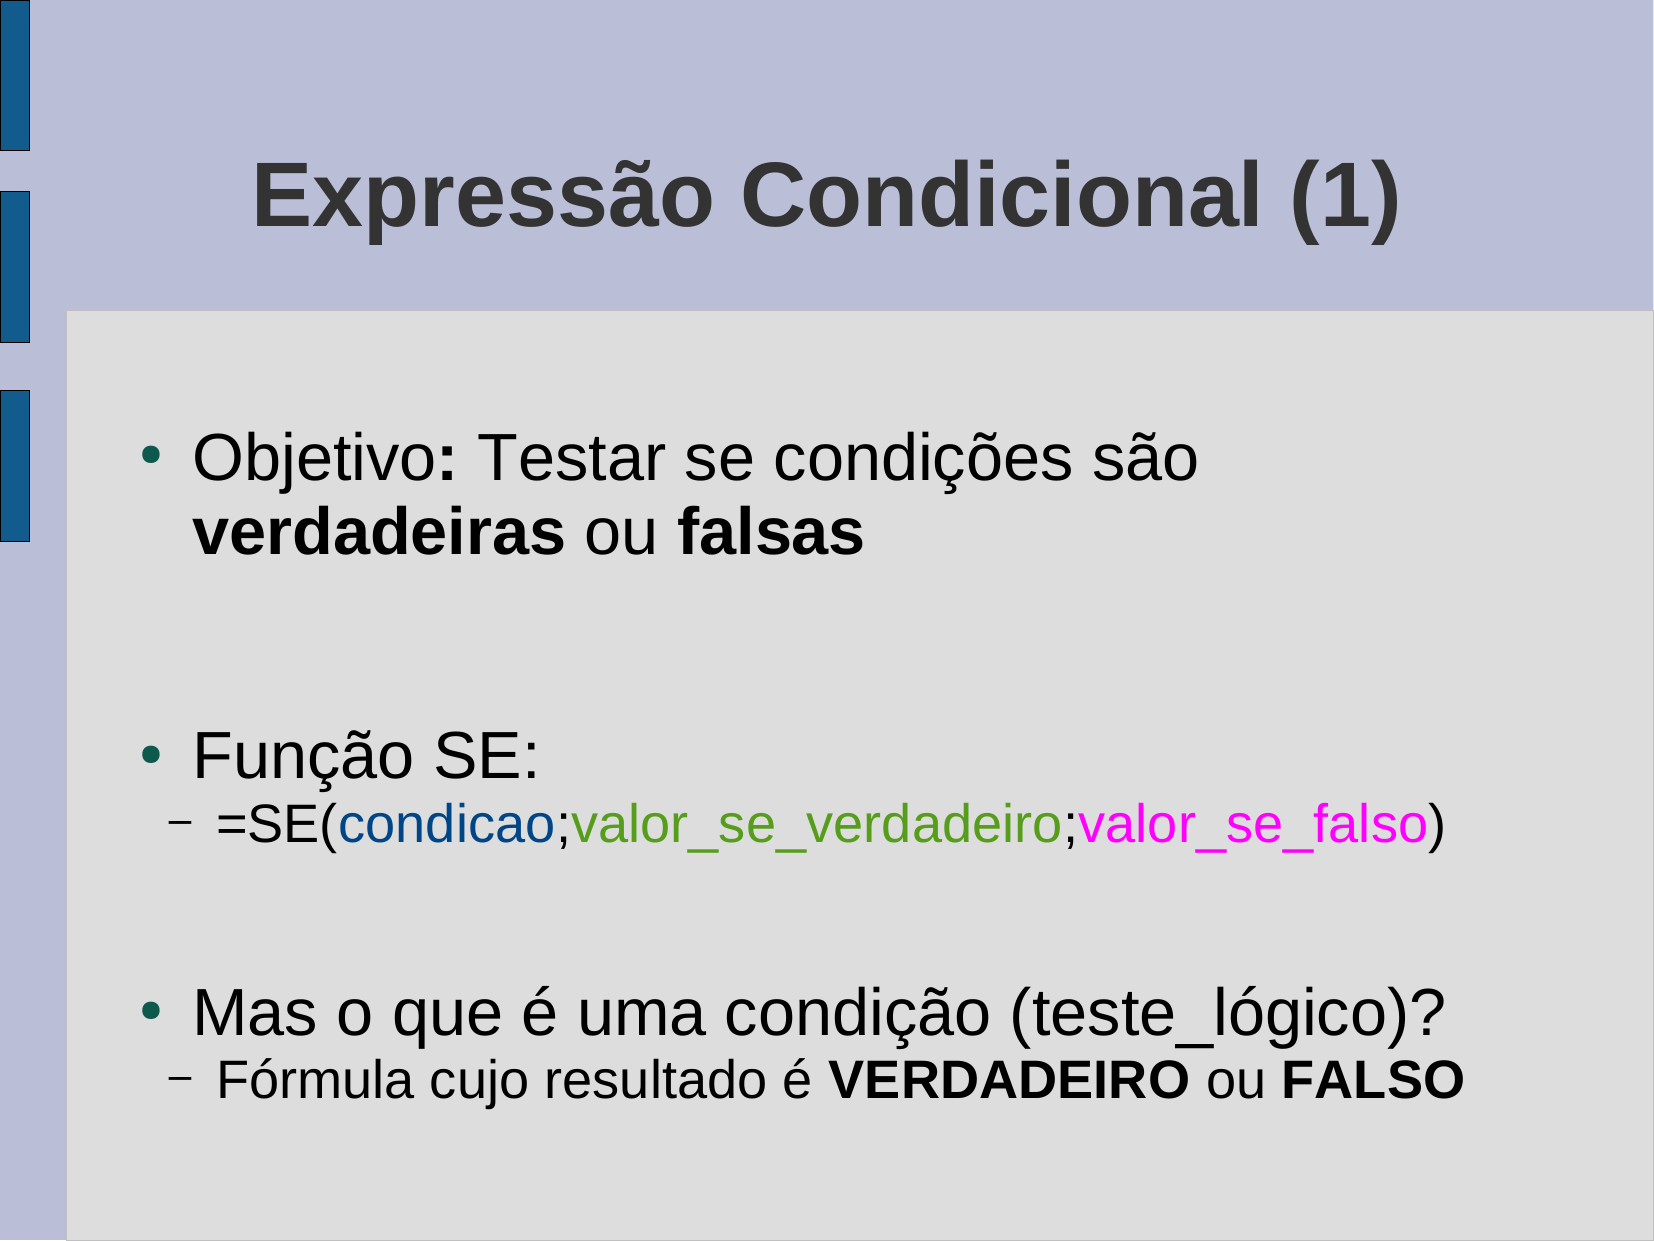

# Expressão Condicional (1)
Objetivo: Testar se condições são verdadeiras ou falsas
Função SE:
=SE(condicao;valor_se_verdadeiro;valor_se_falso)
Mas o que é uma condição (teste_lógico)?
Fórmula cujo resultado é VERDADEIRO ou FALSO